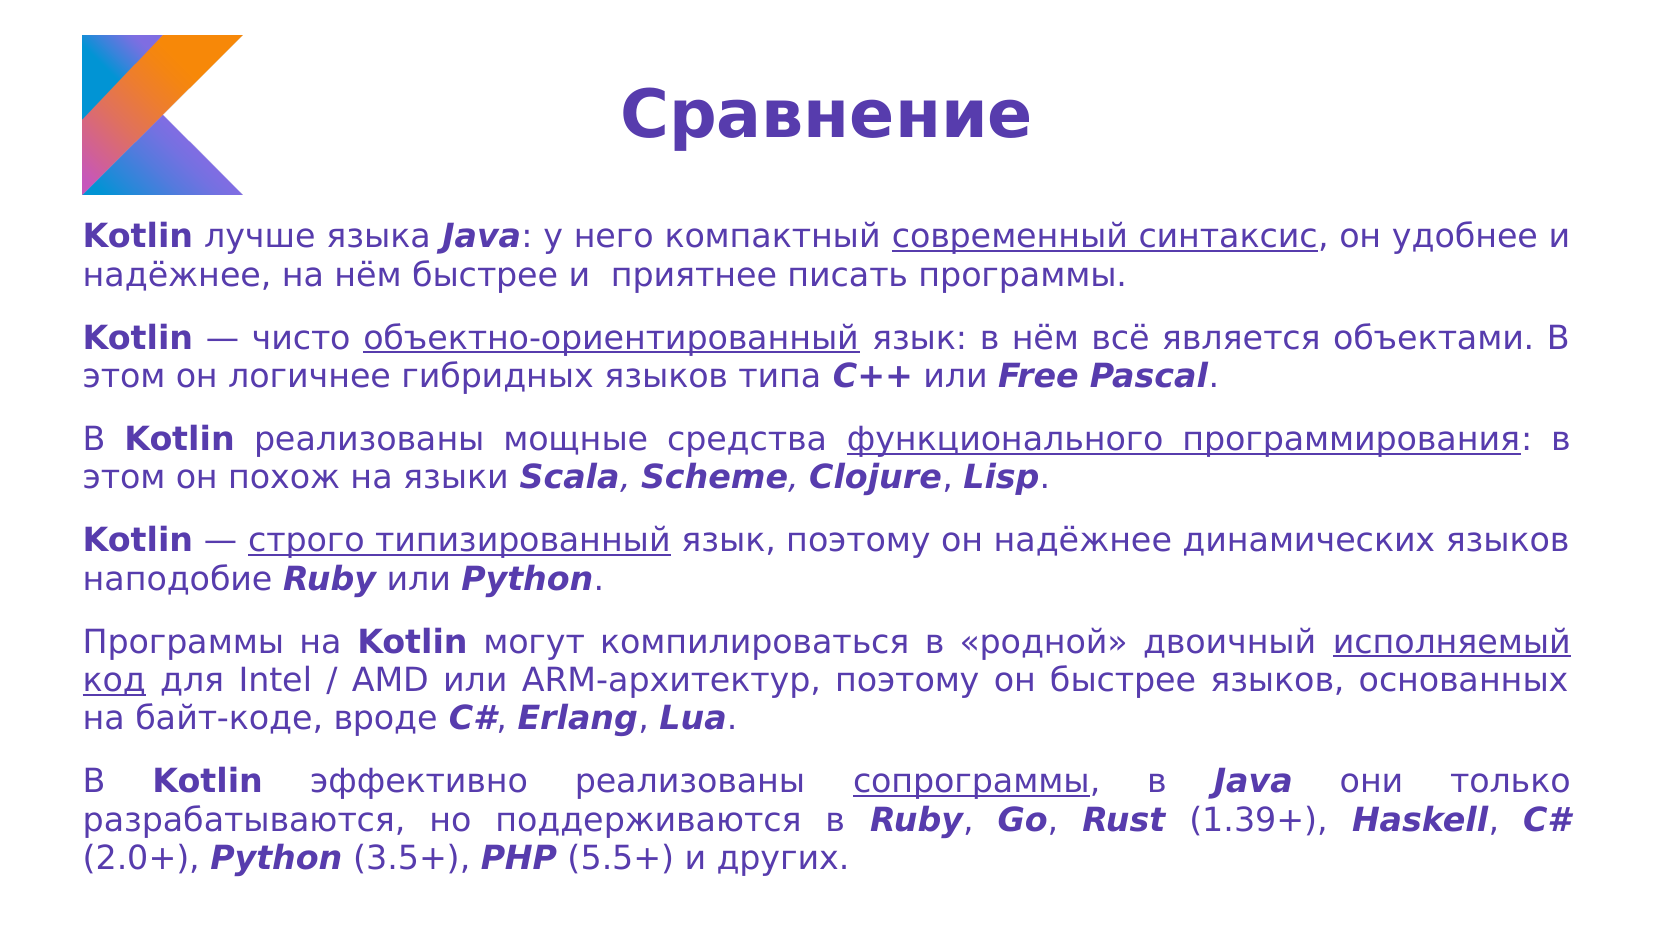

# Сравнение
Kotlin лучше языка Java: у него компактный современный синтаксис, он удобнее и надёжнее, на нём быстрее и приятнее писать программы.
Kotlin — чисто объектно-ориентированный язык: в нём всё является объектами. В этом он логичнее гибридных языков типа C++ или Free Pascal.
В Kotlin реализованы мощные средства функционального программирования: в этом он похож на языки Scala, Scheme, Clojure, Lisp.
Kotlin — строго типизированный язык, поэтому он надёжнее динамических языков наподобие Ruby или Python.
Программы на Kotlin могут компилироваться в «родной» двоичный исполняемый код для Intel / AMD или ARM-архитектур, поэтому он быстрее языков, основанных на байт-коде, вроде C#, Erlang, Lua.
В Kotlin эффективно реализованы сопрограммы, в Java они только разрабатываются, но поддерживаются в Ruby, Go, Rust (1.39+), Haskell, C# (2.0+), Python (3.5+), PHP (5.5+) и других.